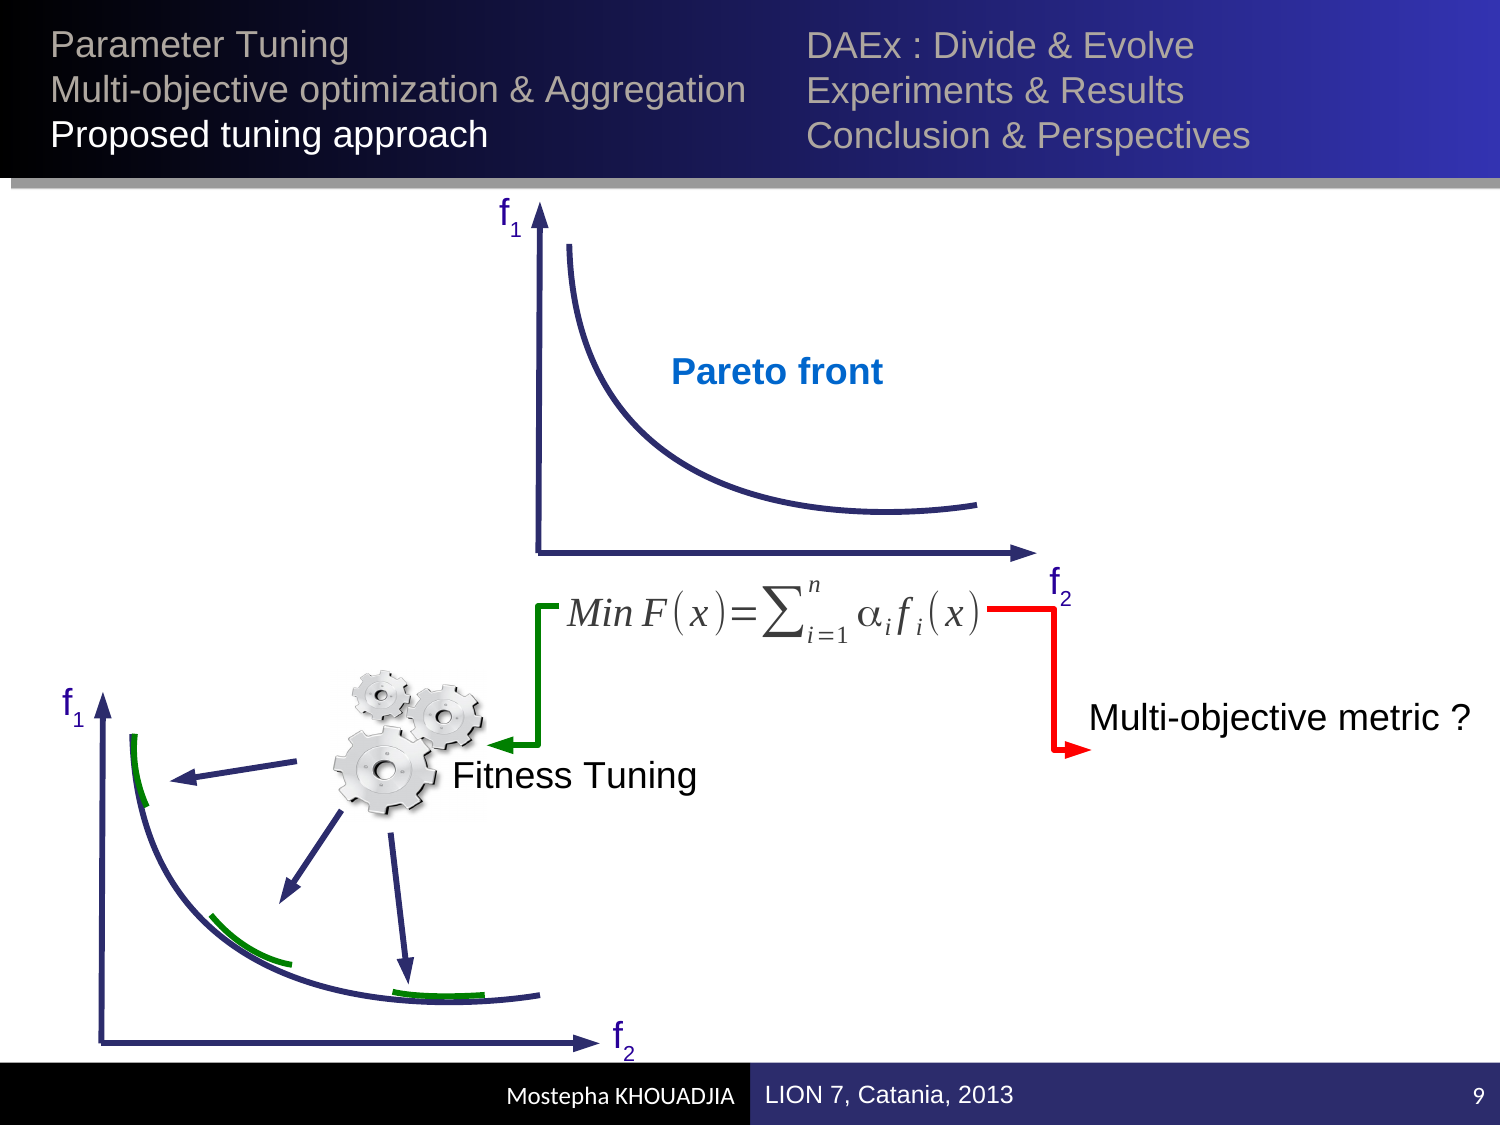

Parameter Tuning
Multi-objective optimization & Aggregation
Proposed tuning approach
DAEx : Divide & Evolve
Experiments & Results
Conclusion & Perspectives
f1
Pareto front
f2
f1
Multi-objective metric ?
Fitness Tuning
f2
9